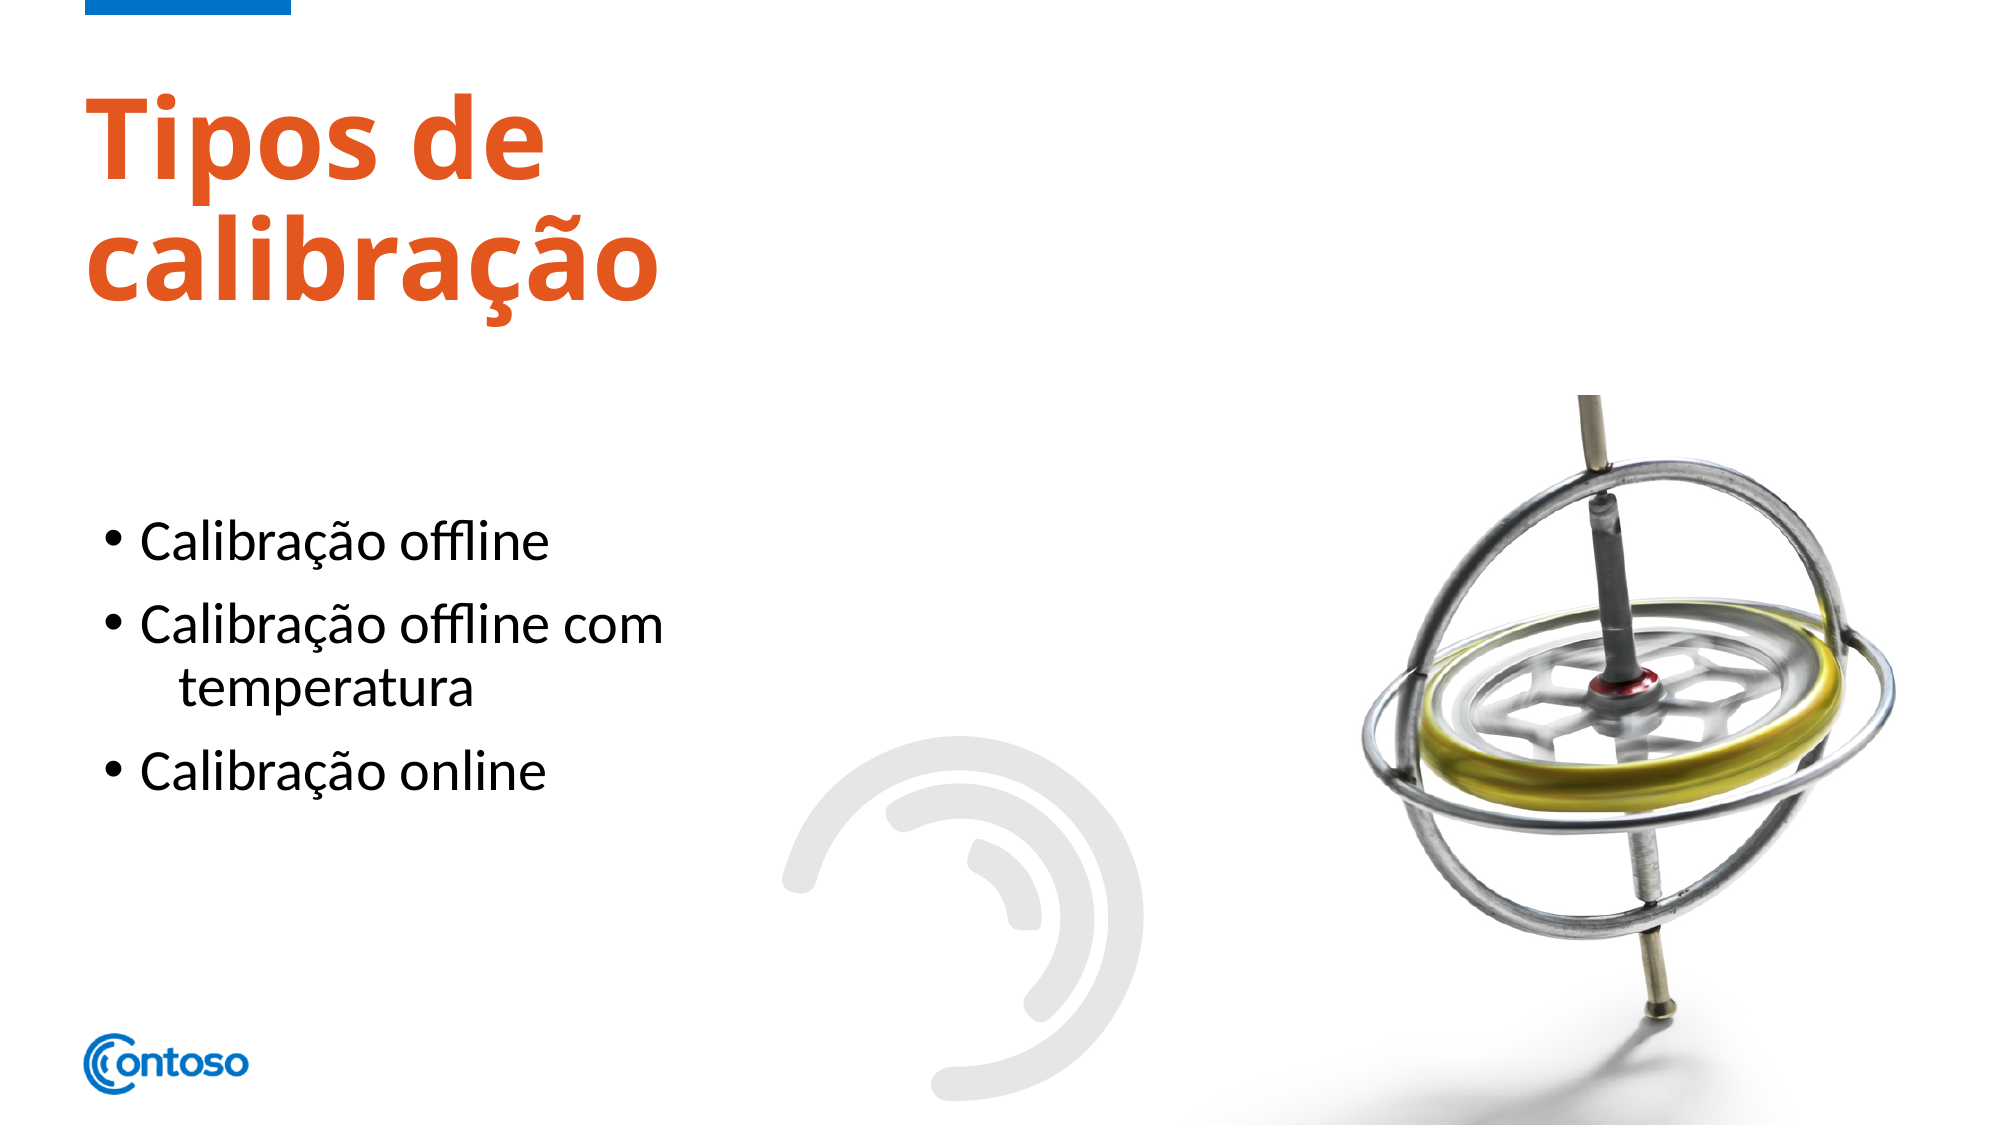

Tipos de calibração
# Calibração offline
Calibração offline com temperatura
Calibração online